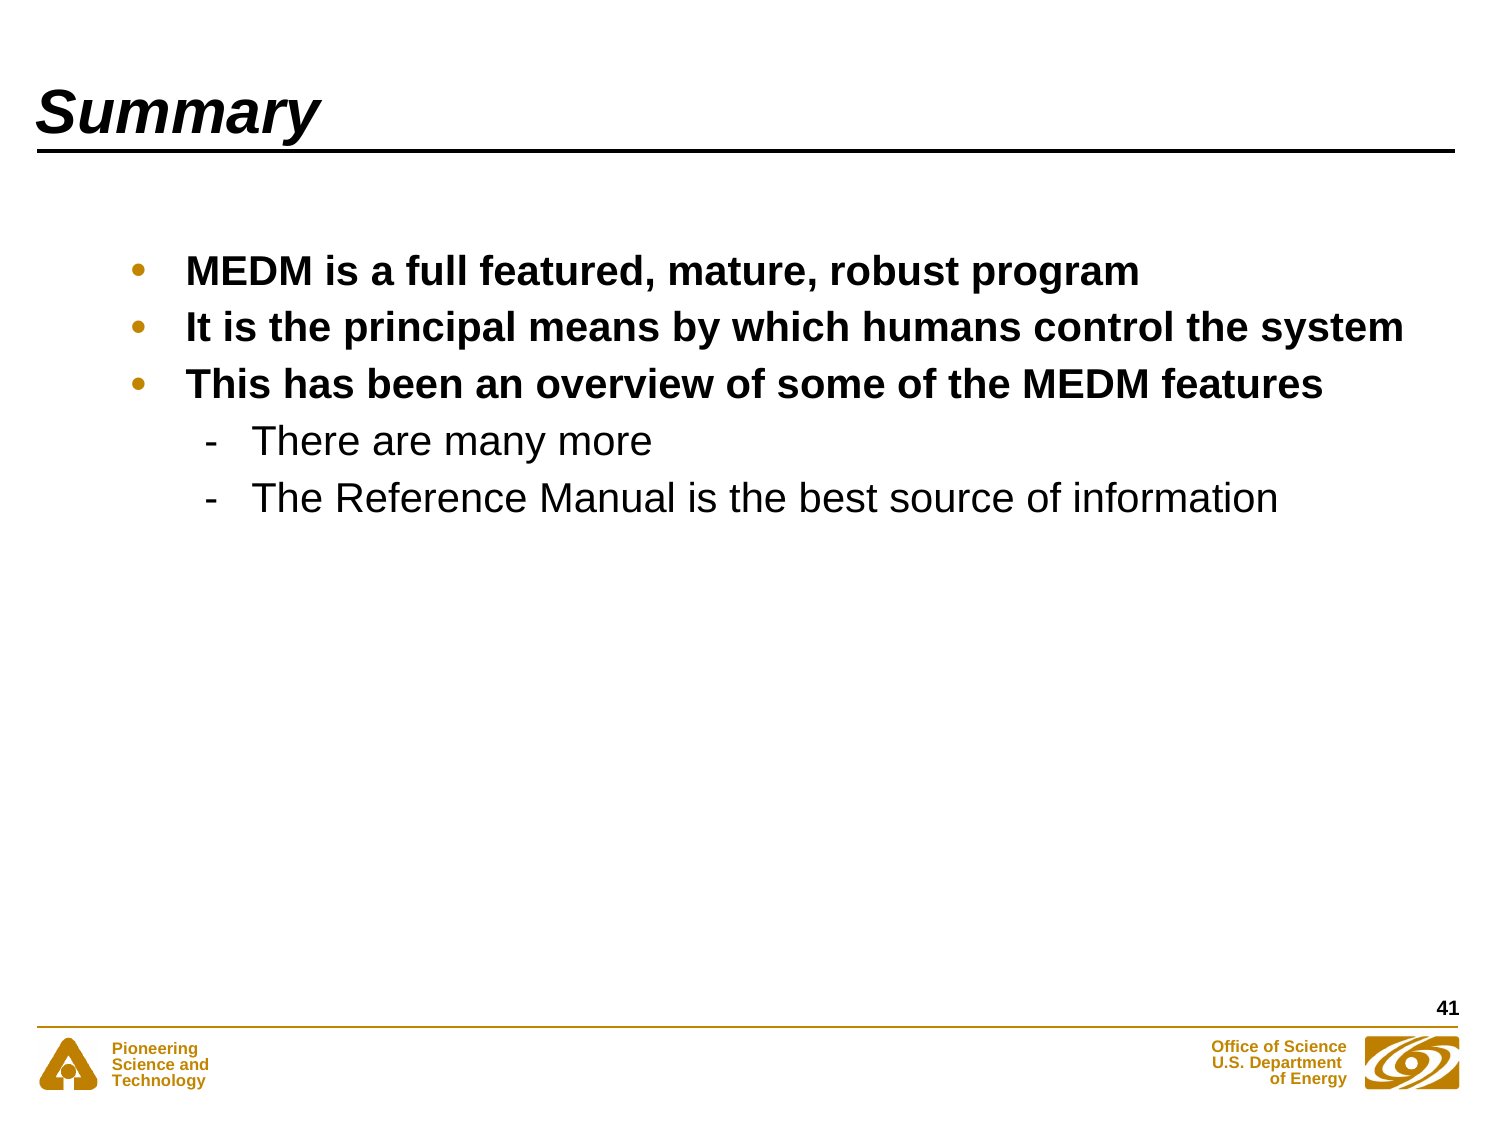

# Summary
MEDM is a full featured, mature, robust program
It is the principal means by which humans control the system
This has been an overview of some of the MEDM features
There are many more
The Reference Manual is the best source of information
41